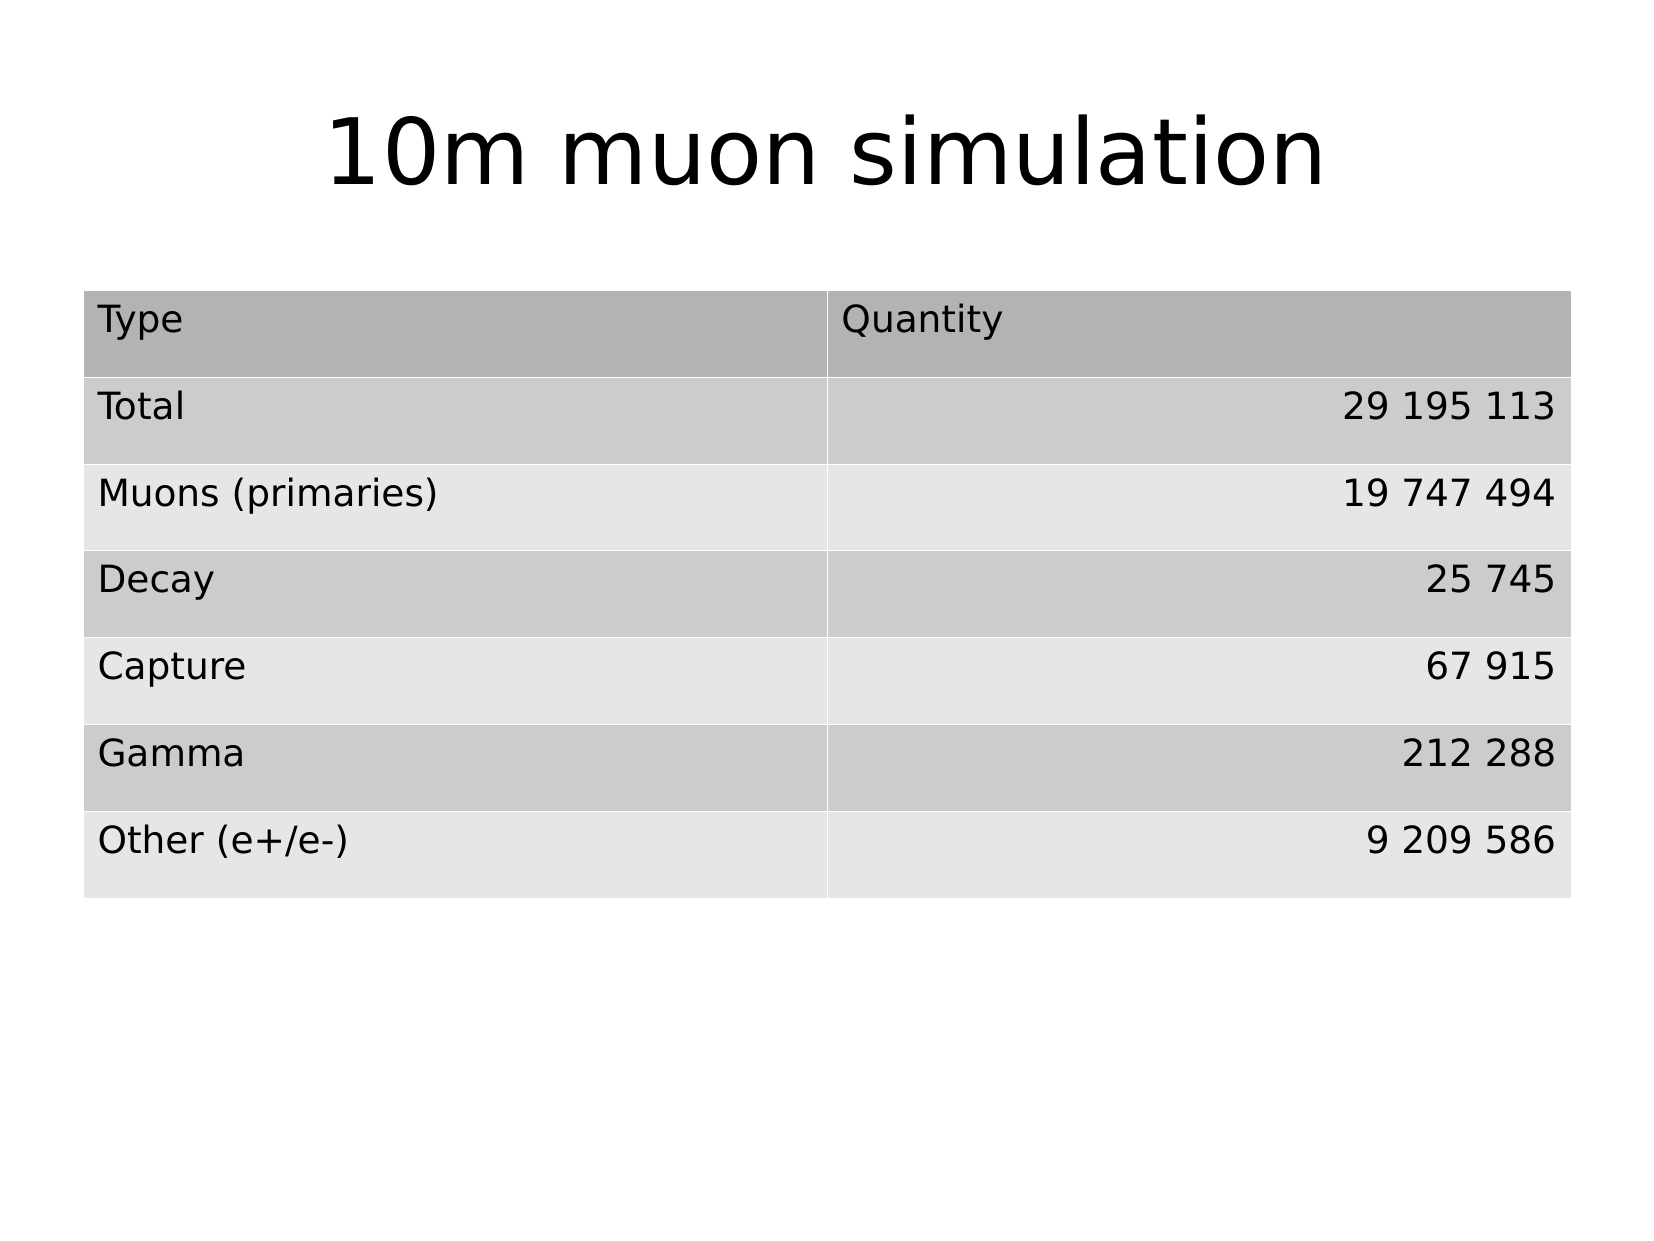

# 10m muon simulation
| Type | Quantity |
| --- | --- |
| Total | 29 195 113 |
| Muons (primaries) | 19 747 494 |
| Decay | 25 745 |
| Capture | 67 915 |
| Gamma | 212 288 |
| Other (e+/e-) | 9 209 586 |